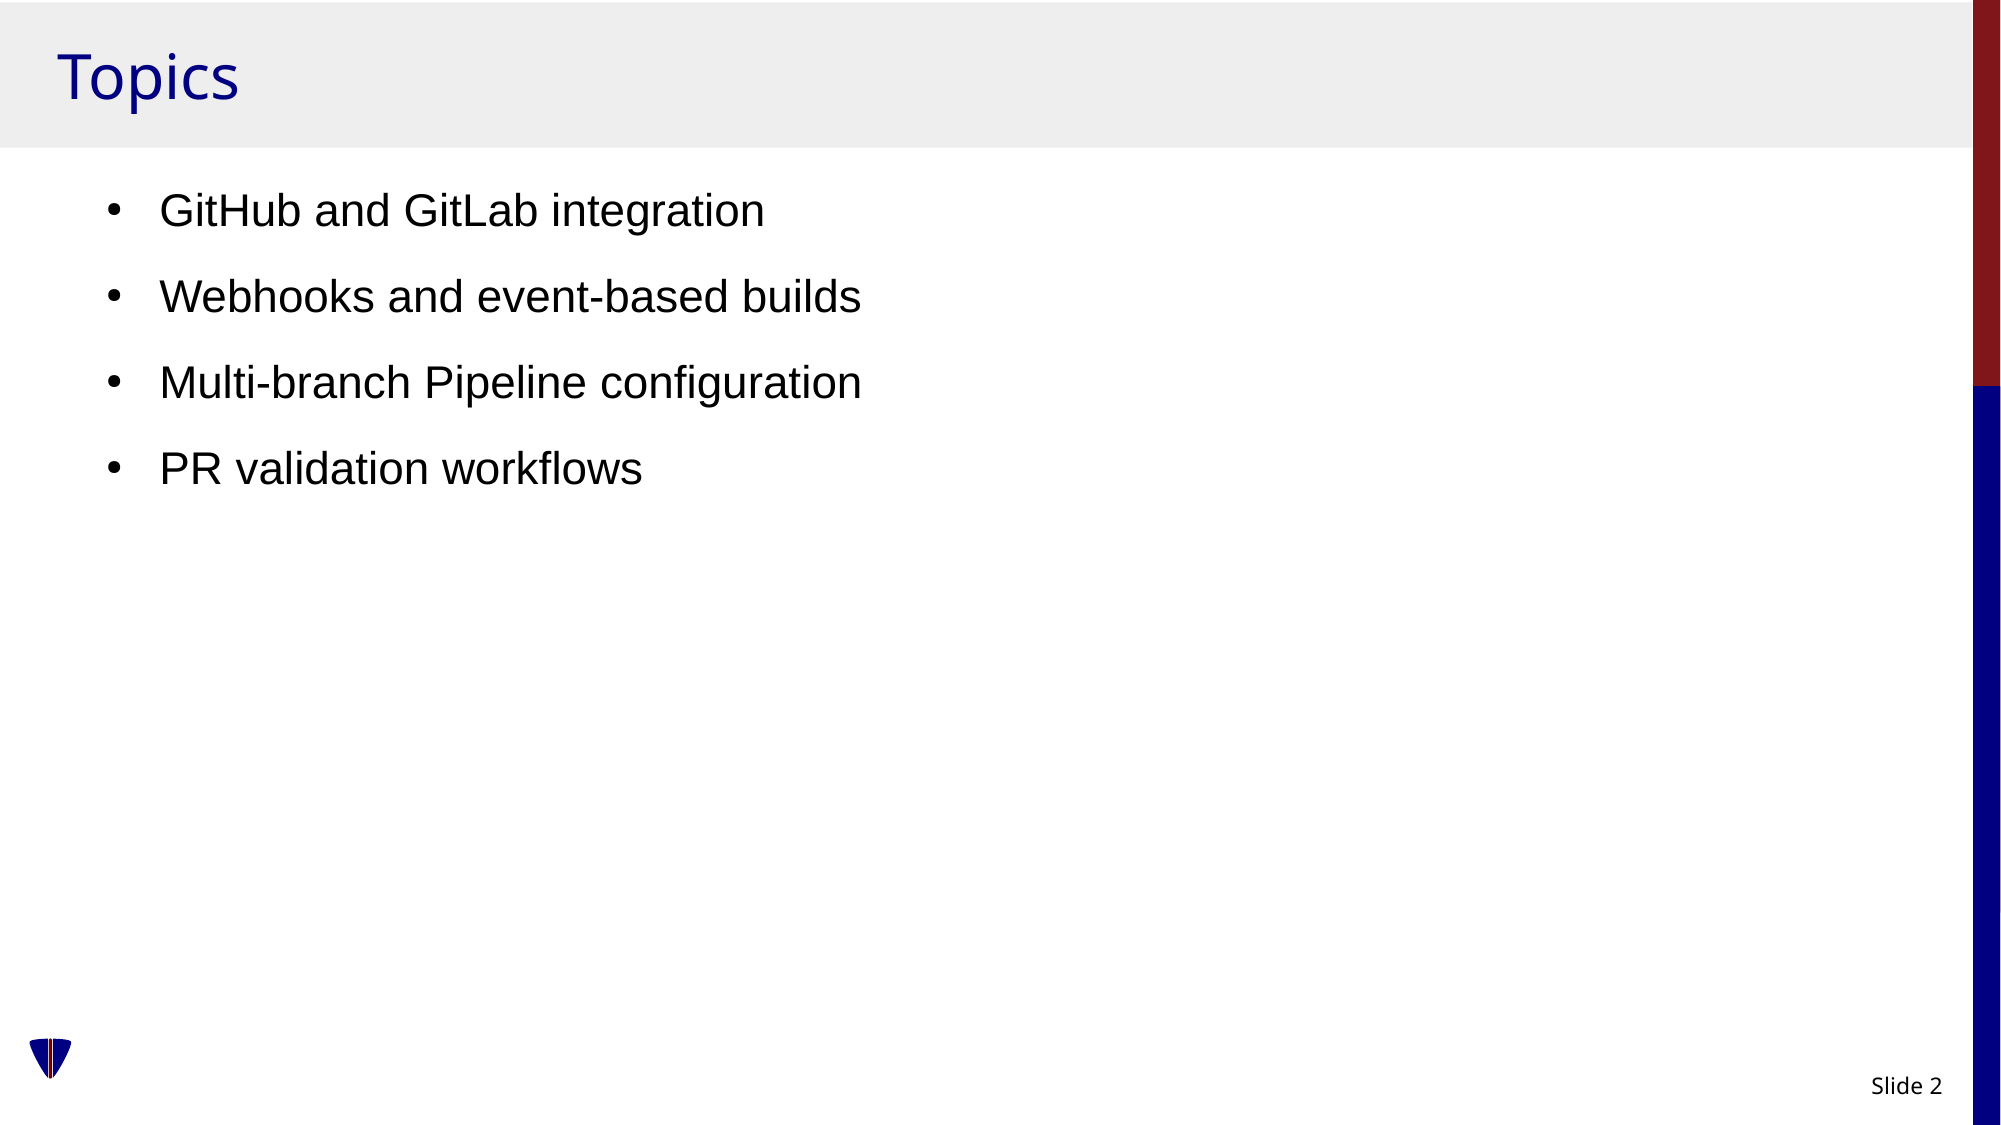

# Topics
GitHub and GitLab integration
Webhooks and event-based builds
Multi-branch Pipeline configuration
PR validation workflows